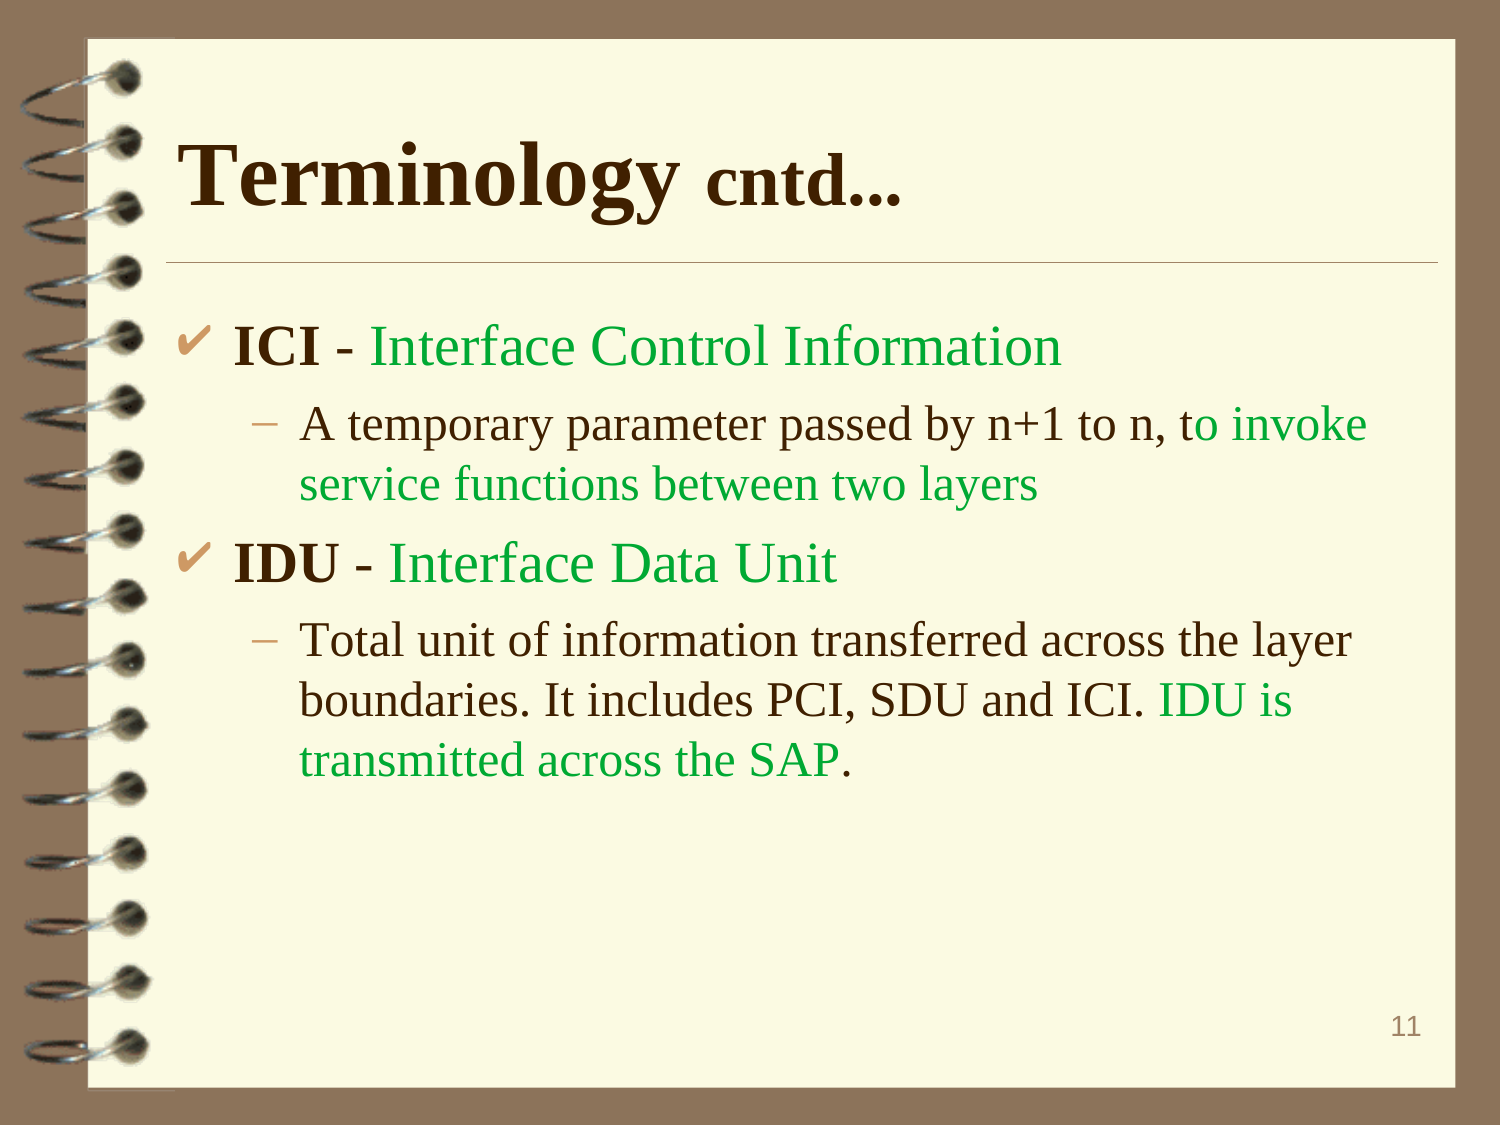

# Terminology cntd...
ICI - Interface Control Information
A temporary parameter passed by n+1 to n, to invoke service functions between two layers
IDU - Interface Data Unit
Total unit of information transferred across the layer boundaries. It includes PCI, SDU and ICI. IDU is transmitted across the SAP.
11